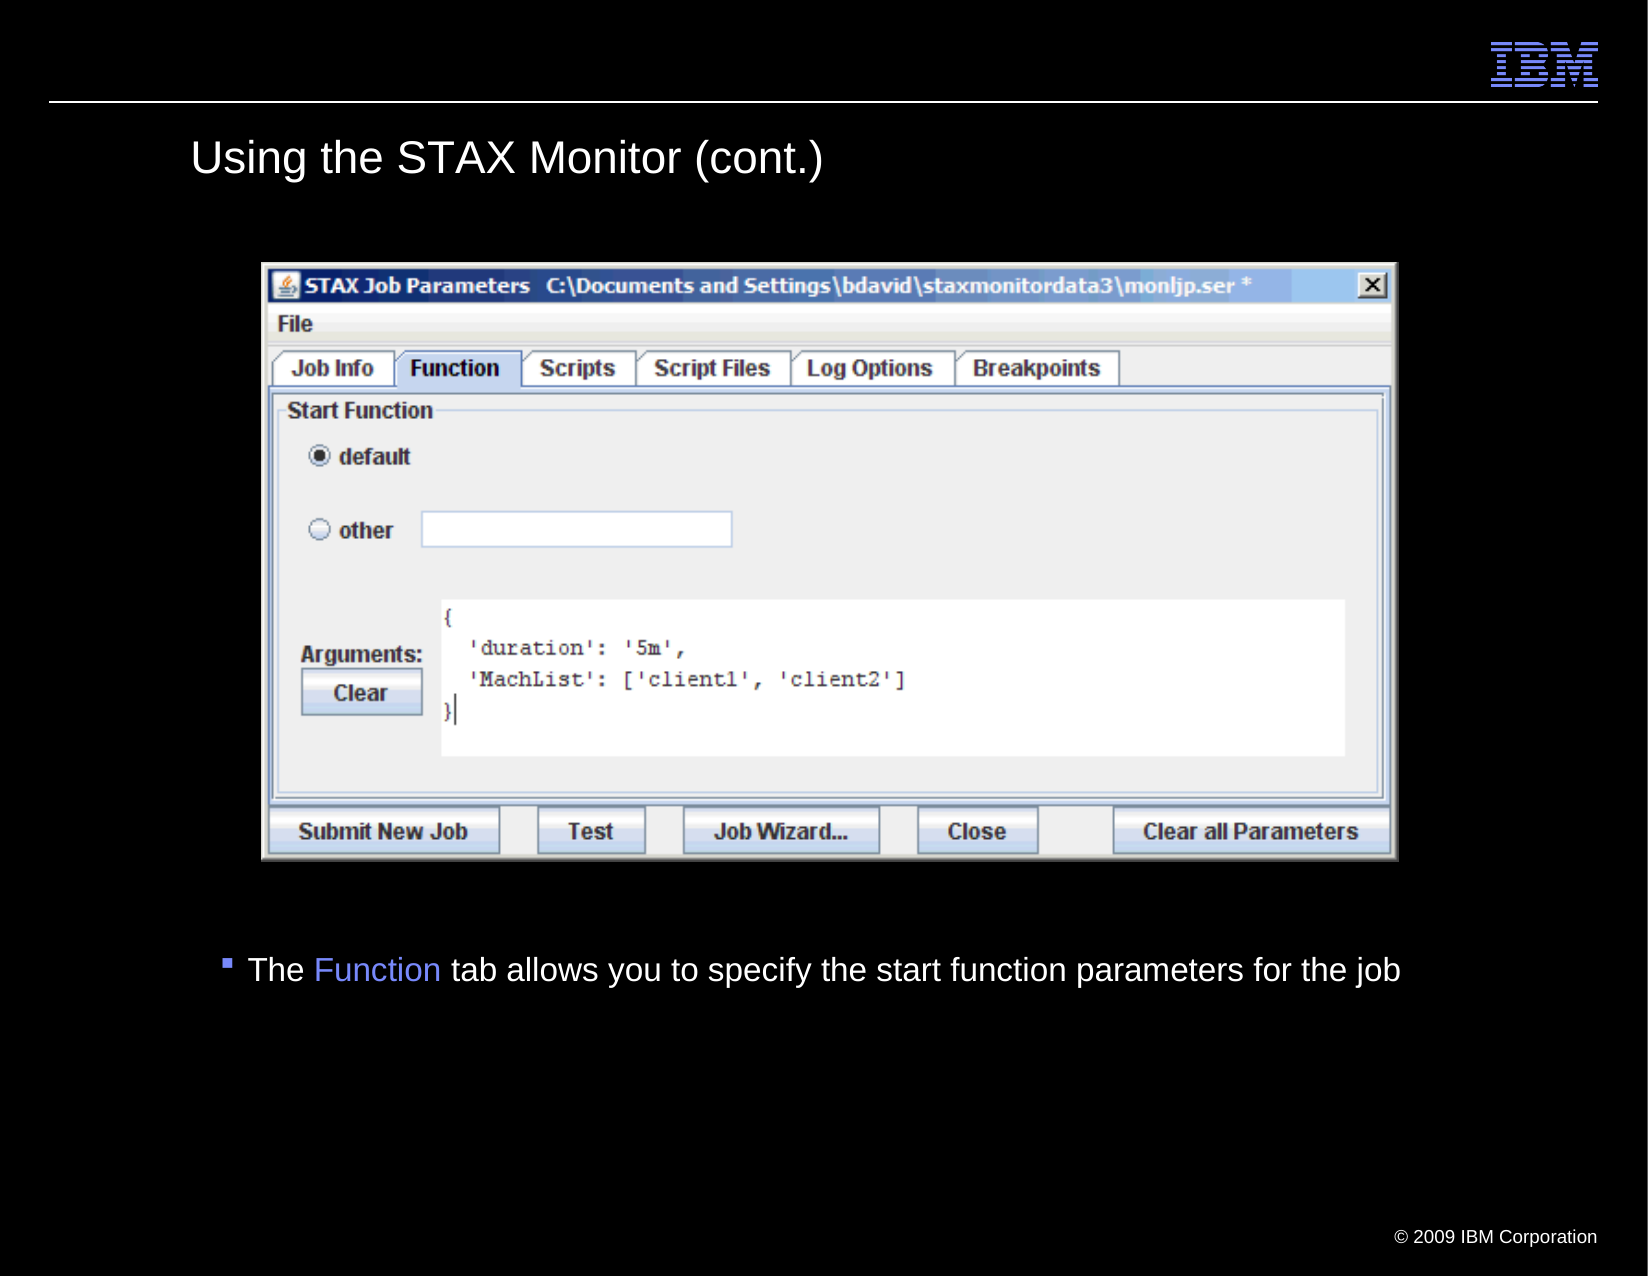

# Using the STAX Monitor (cont.)
The Function tab allows you to specify the start function parameters for the job